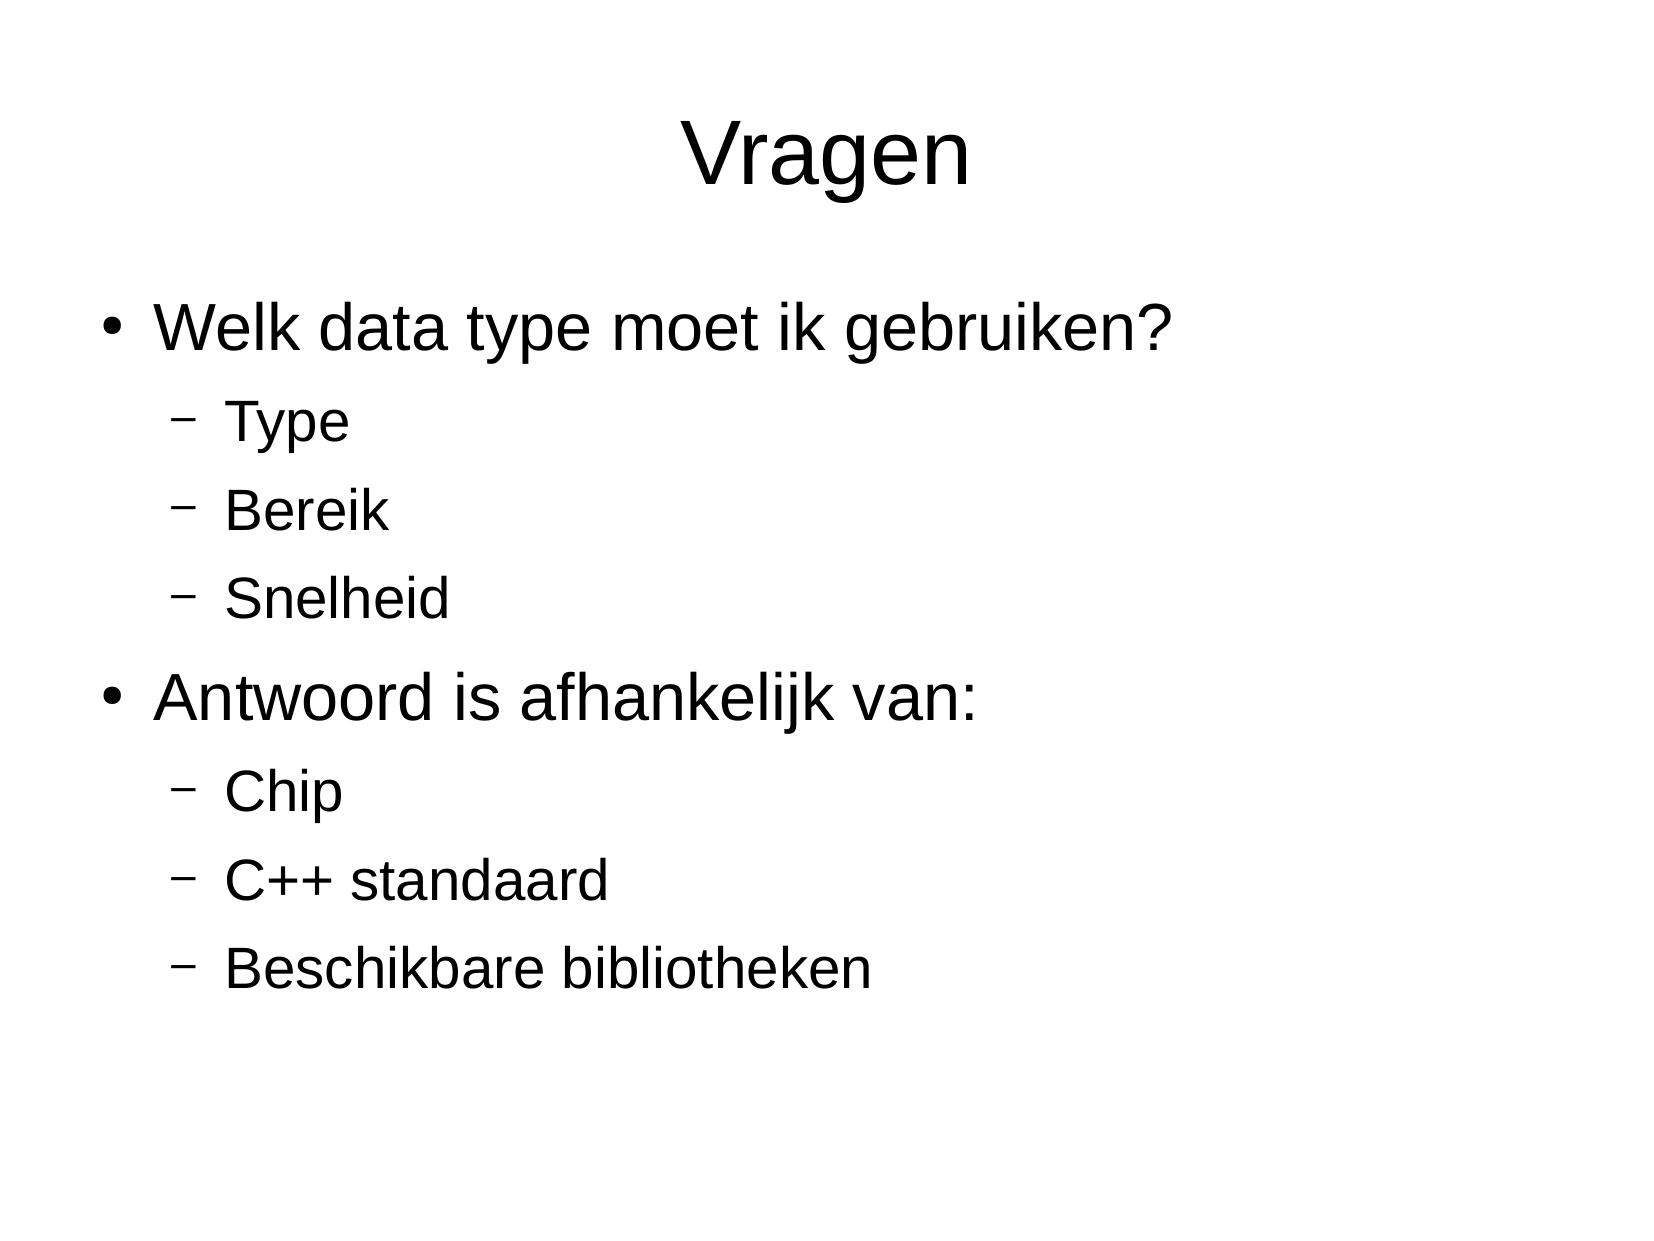

# Vragen
Welk data type moet ik gebruiken?
Type
Bereik
Snelheid
Antwoord is afhankelijk van:
Chip
C++ standaard
Beschikbare bibliotheken